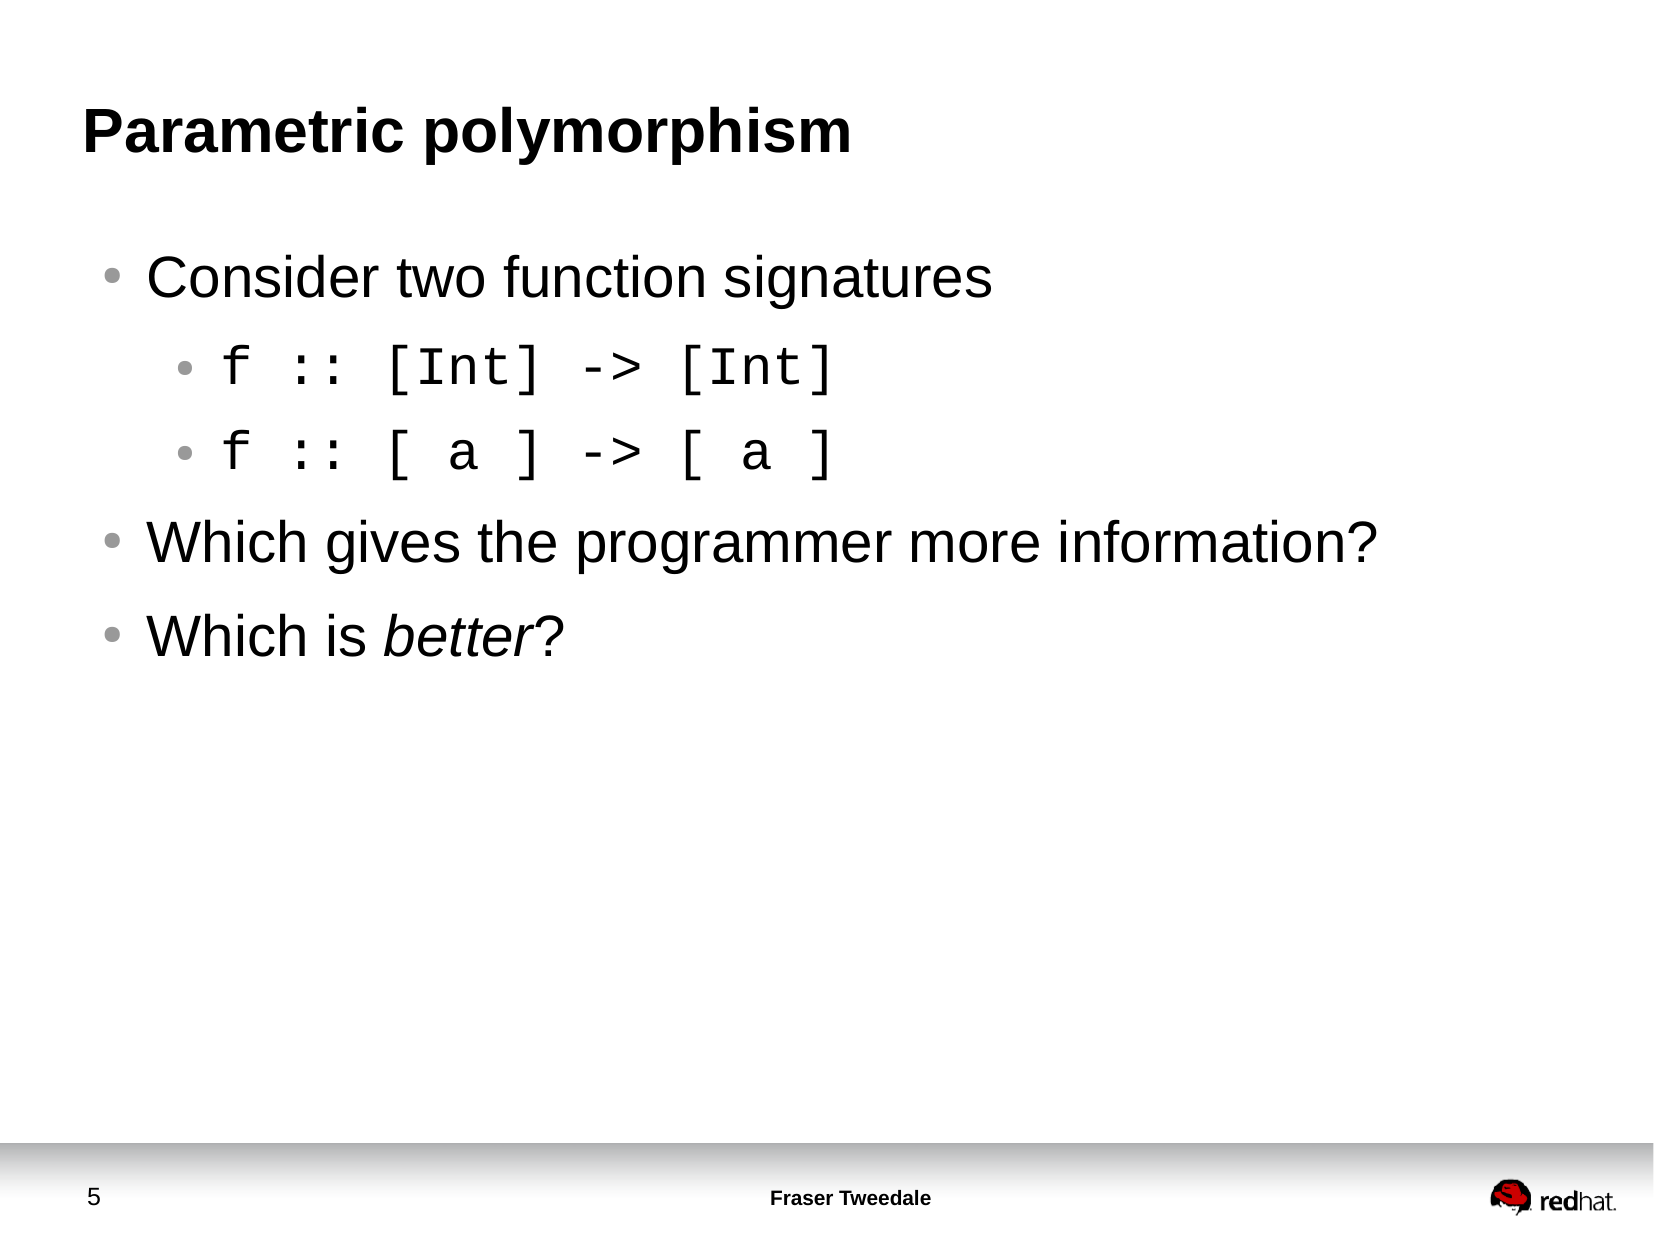

# Parametric polymorphism
Consider two function signatures
f :: [Int] -> [Int]
f :: [ a ] -> [ a ]
Which gives the programmer more information?
Which is better?